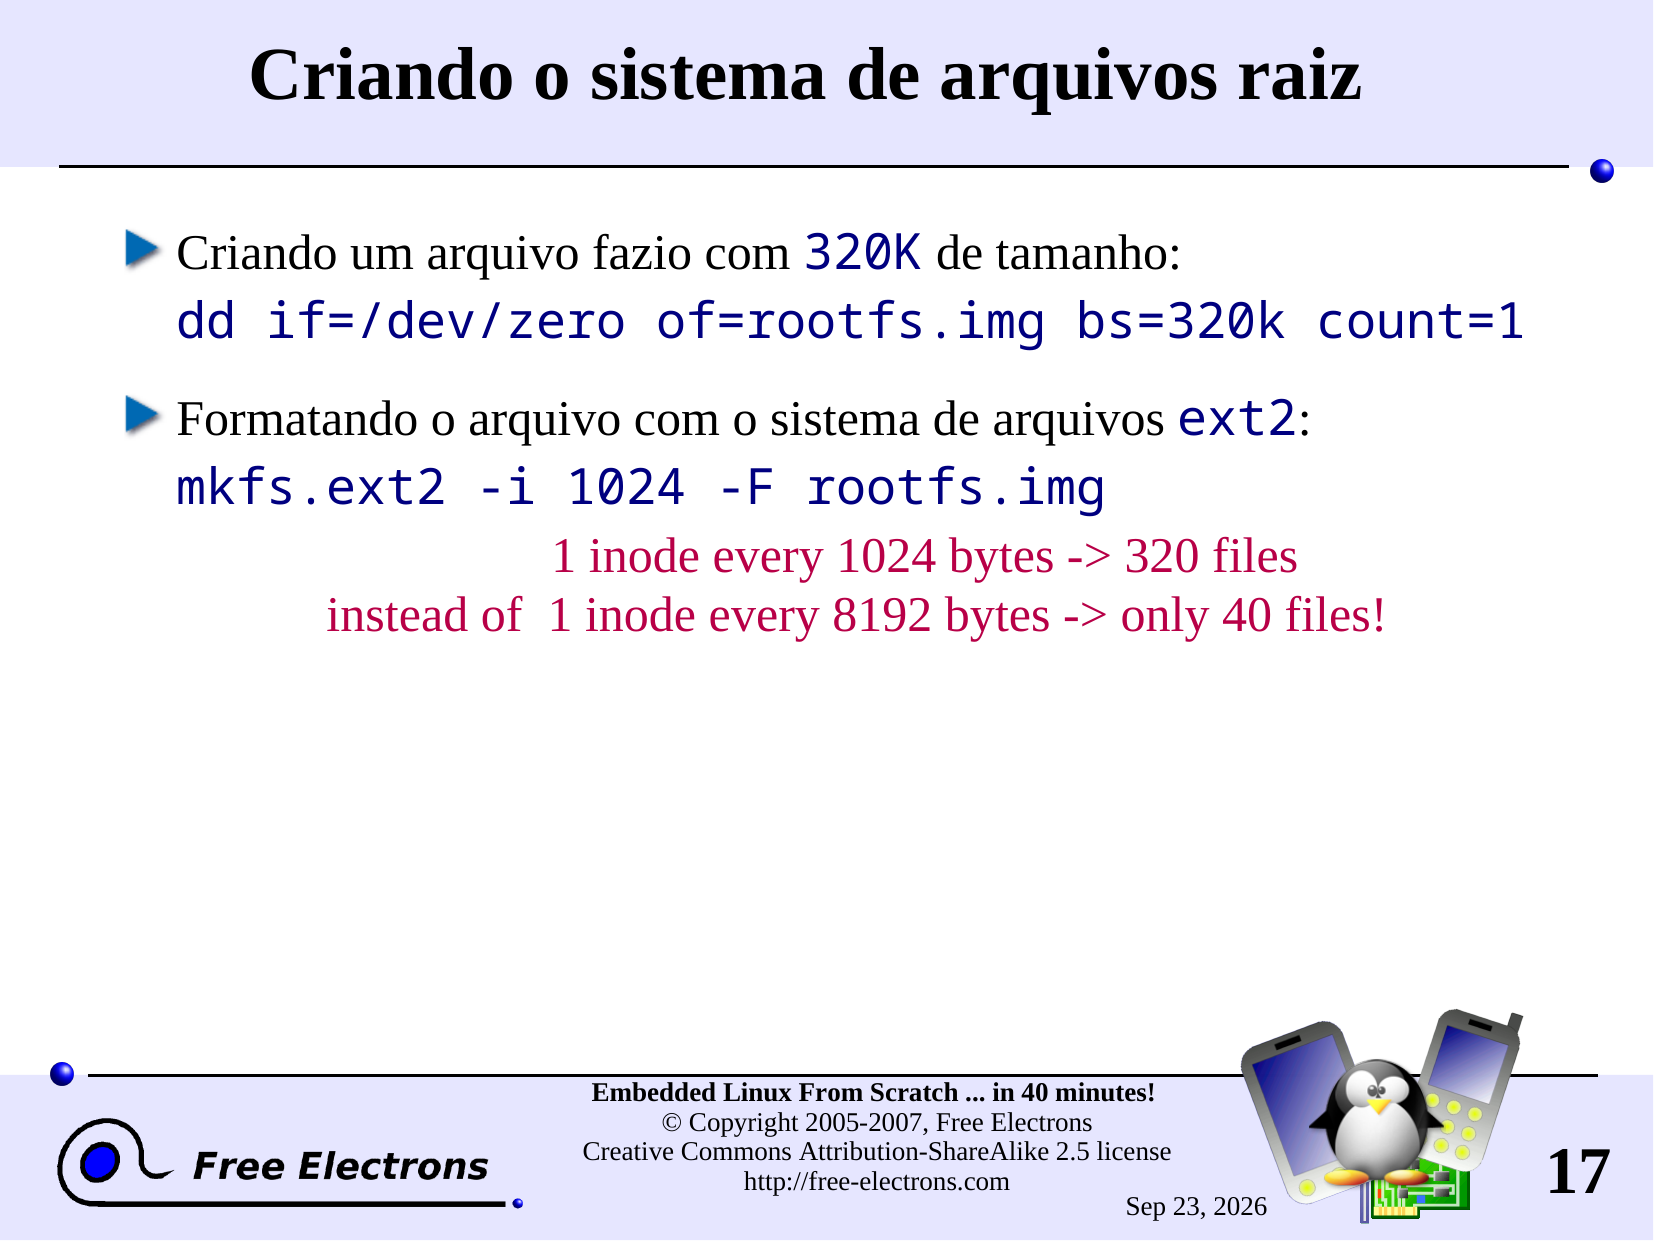

# Criando o sistema de arquivos raiz
Criando um arquivo fazio com 320K de tamanho:
dd if=/dev/zero of=rootfs.img bs=320k count=1
Formatando o arquivo com o sistema de arquivos ext2:
mkfs.ext2 -i 1024 -F rootfs.img
					1 inode every 1024 bytes -> 320 files
		instead of 1 inode every 8192 bytes -> only 40 files!